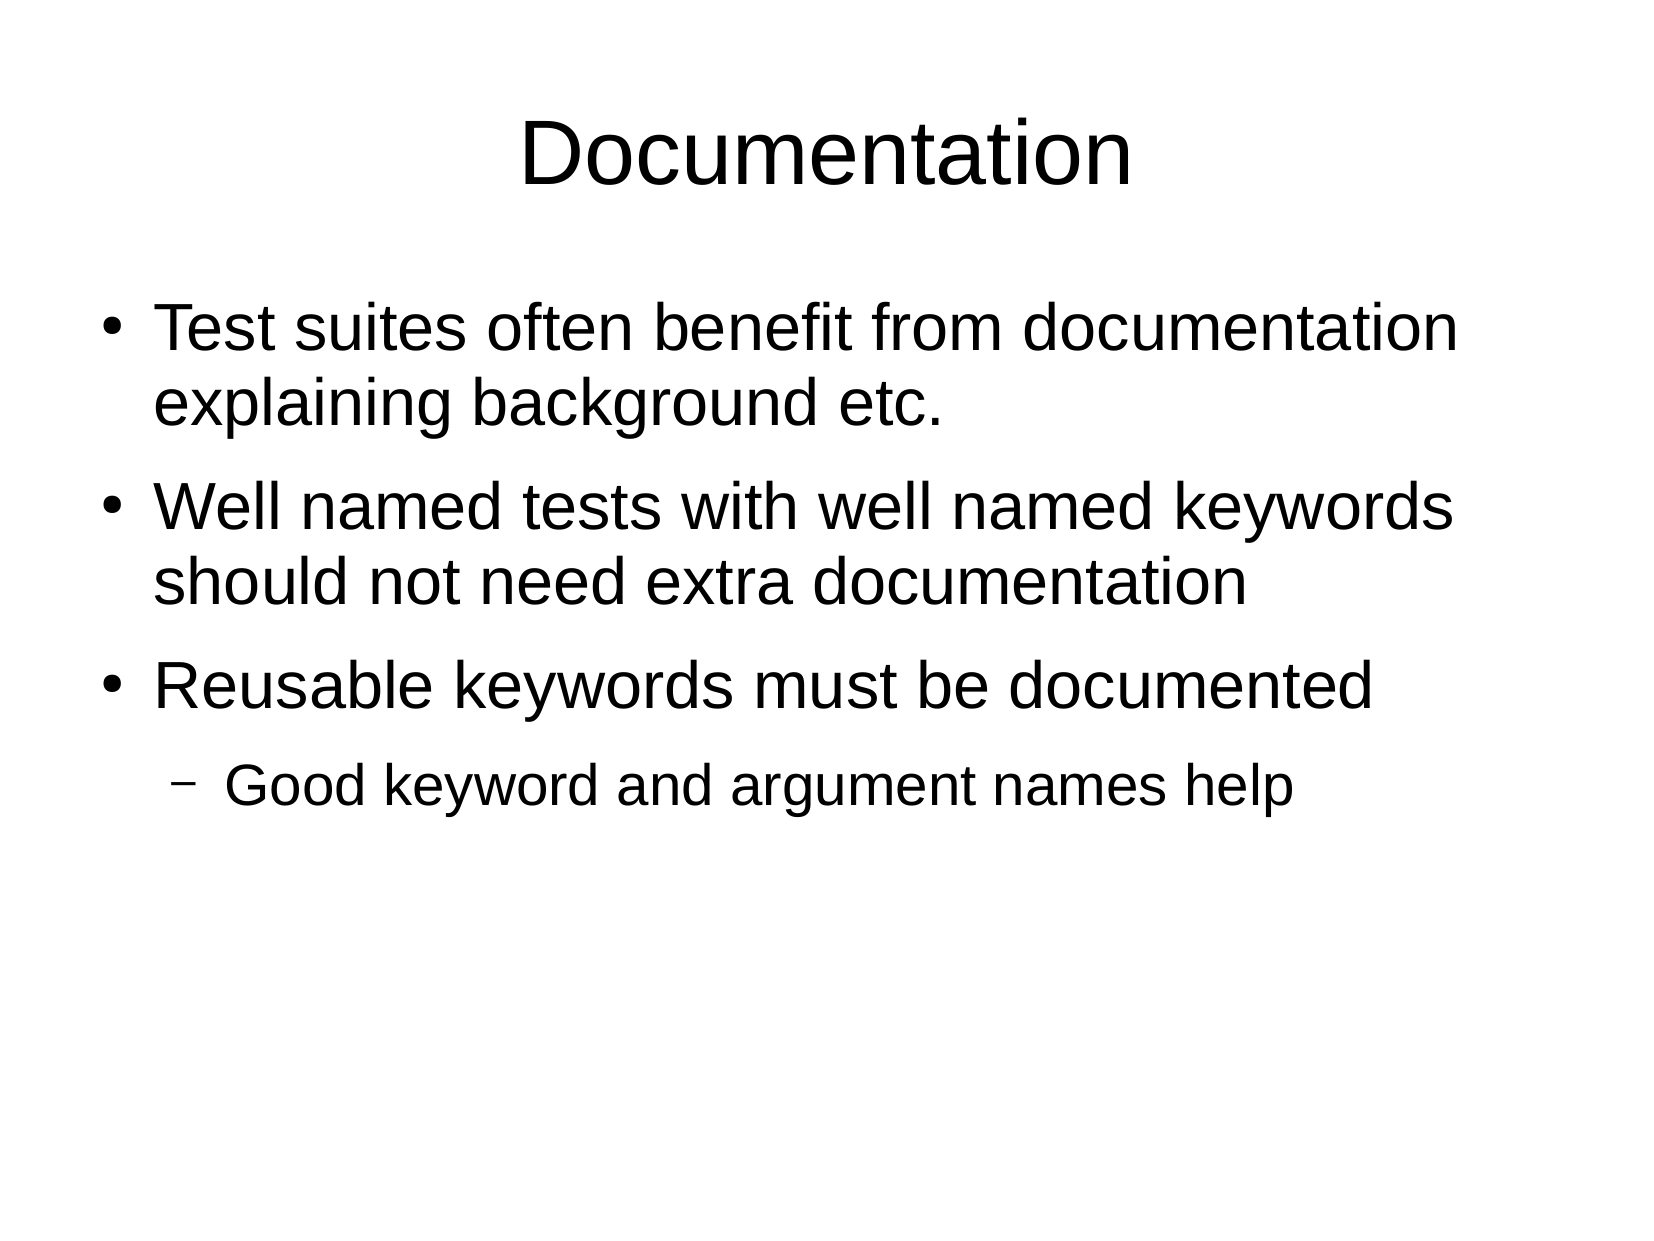

# Documentation
Test suites often benefit from documentation explaining background etc.
Well named tests with well named keywords should not need extra documentation
Reusable keywords must be documented
Good keyword and argument names help